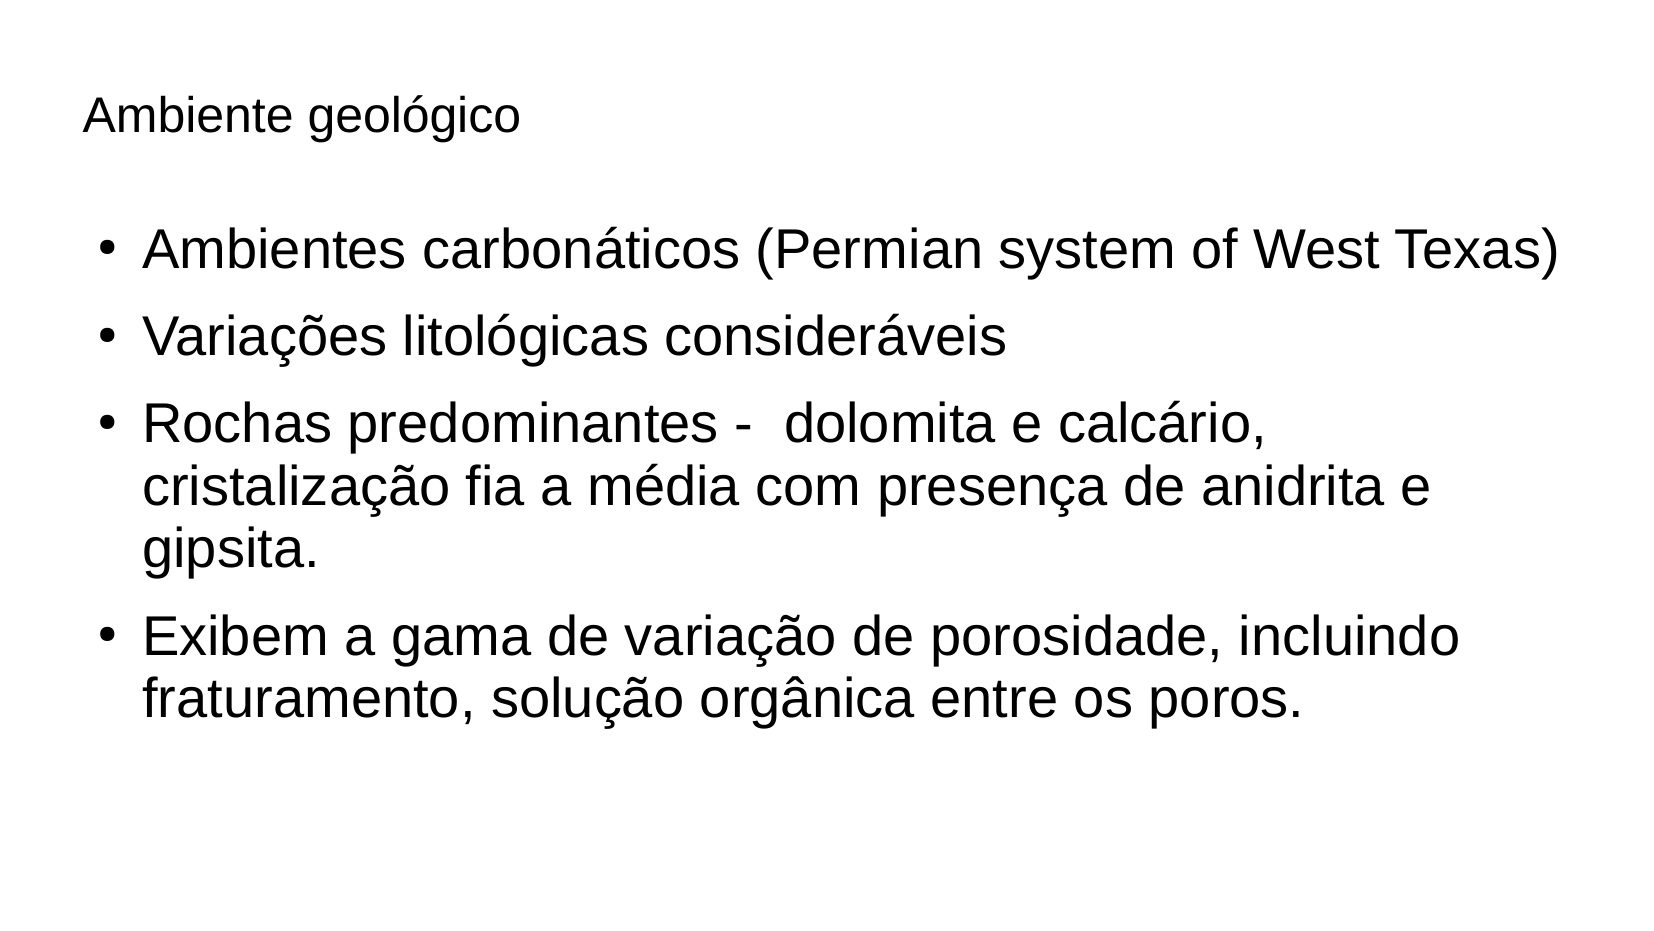

# Ambiente geológico
Ambientes carbonáticos (Permian system of West Texas)
Variações litológicas consideráveis
Rochas predominantes - dolomita e calcário, cristalização fia a média com presença de anidrita e gipsita.
Exibem a gama de variação de porosidade, incluindo fraturamento, solução orgânica entre os poros.